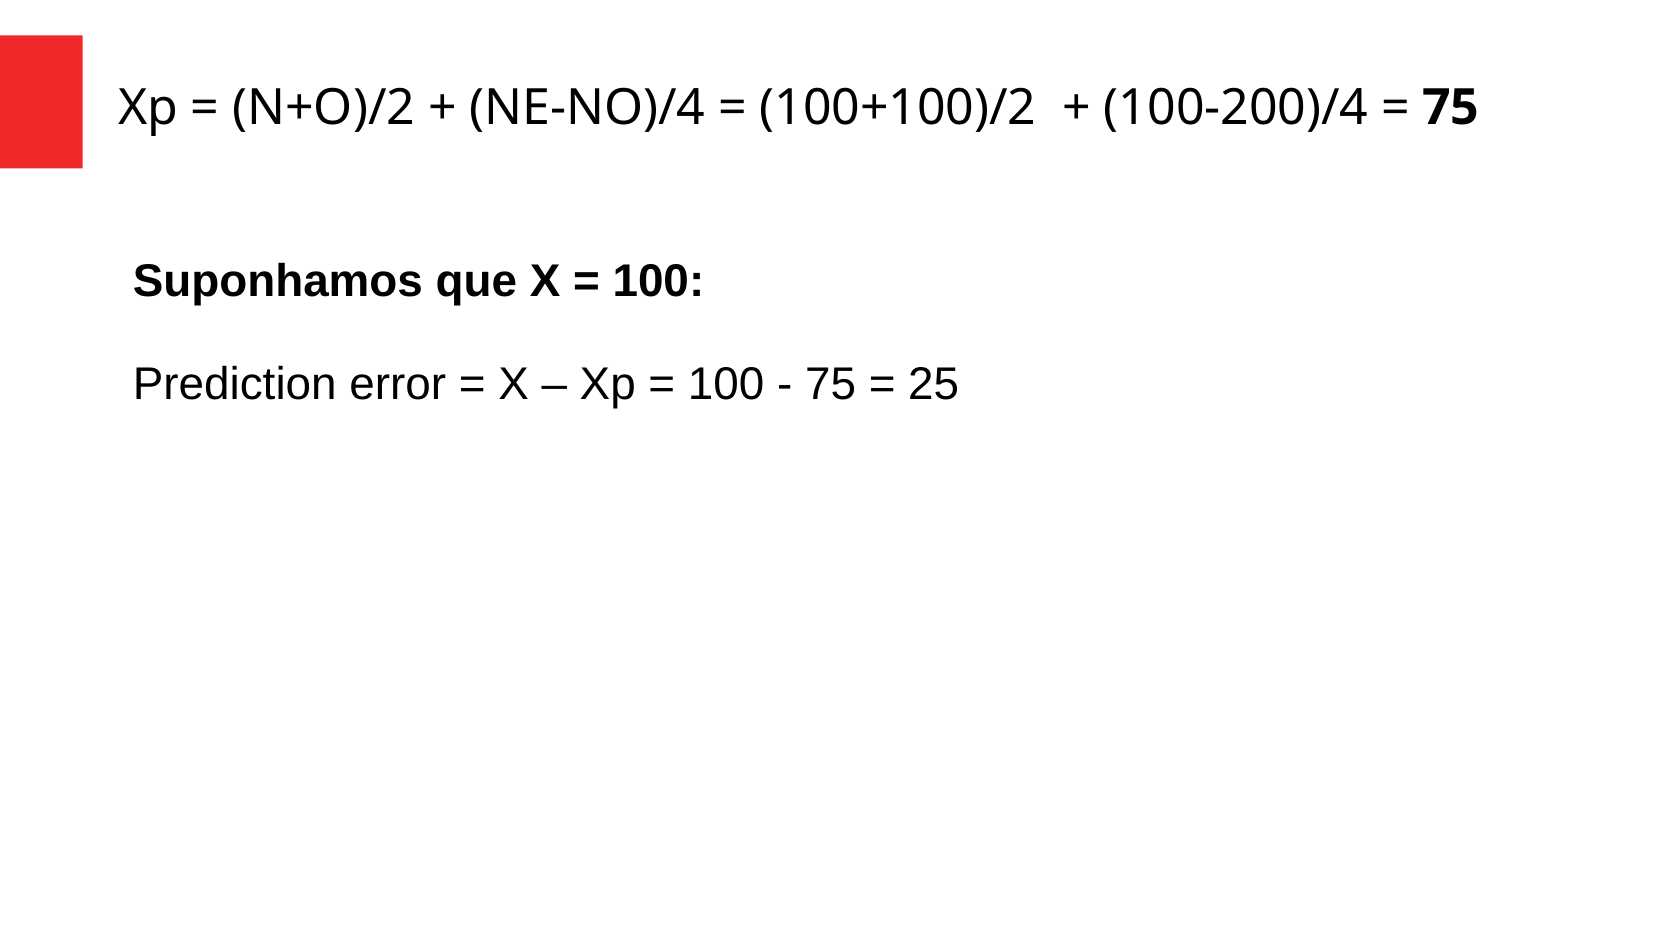

Xp = (N+O)/2 + (NE-NO)/4 = (100+100)/2 + (100-200)/4 = 75
Suponhamos que X = 100:
Prediction error = X – Xp = 100 - 75 = 25